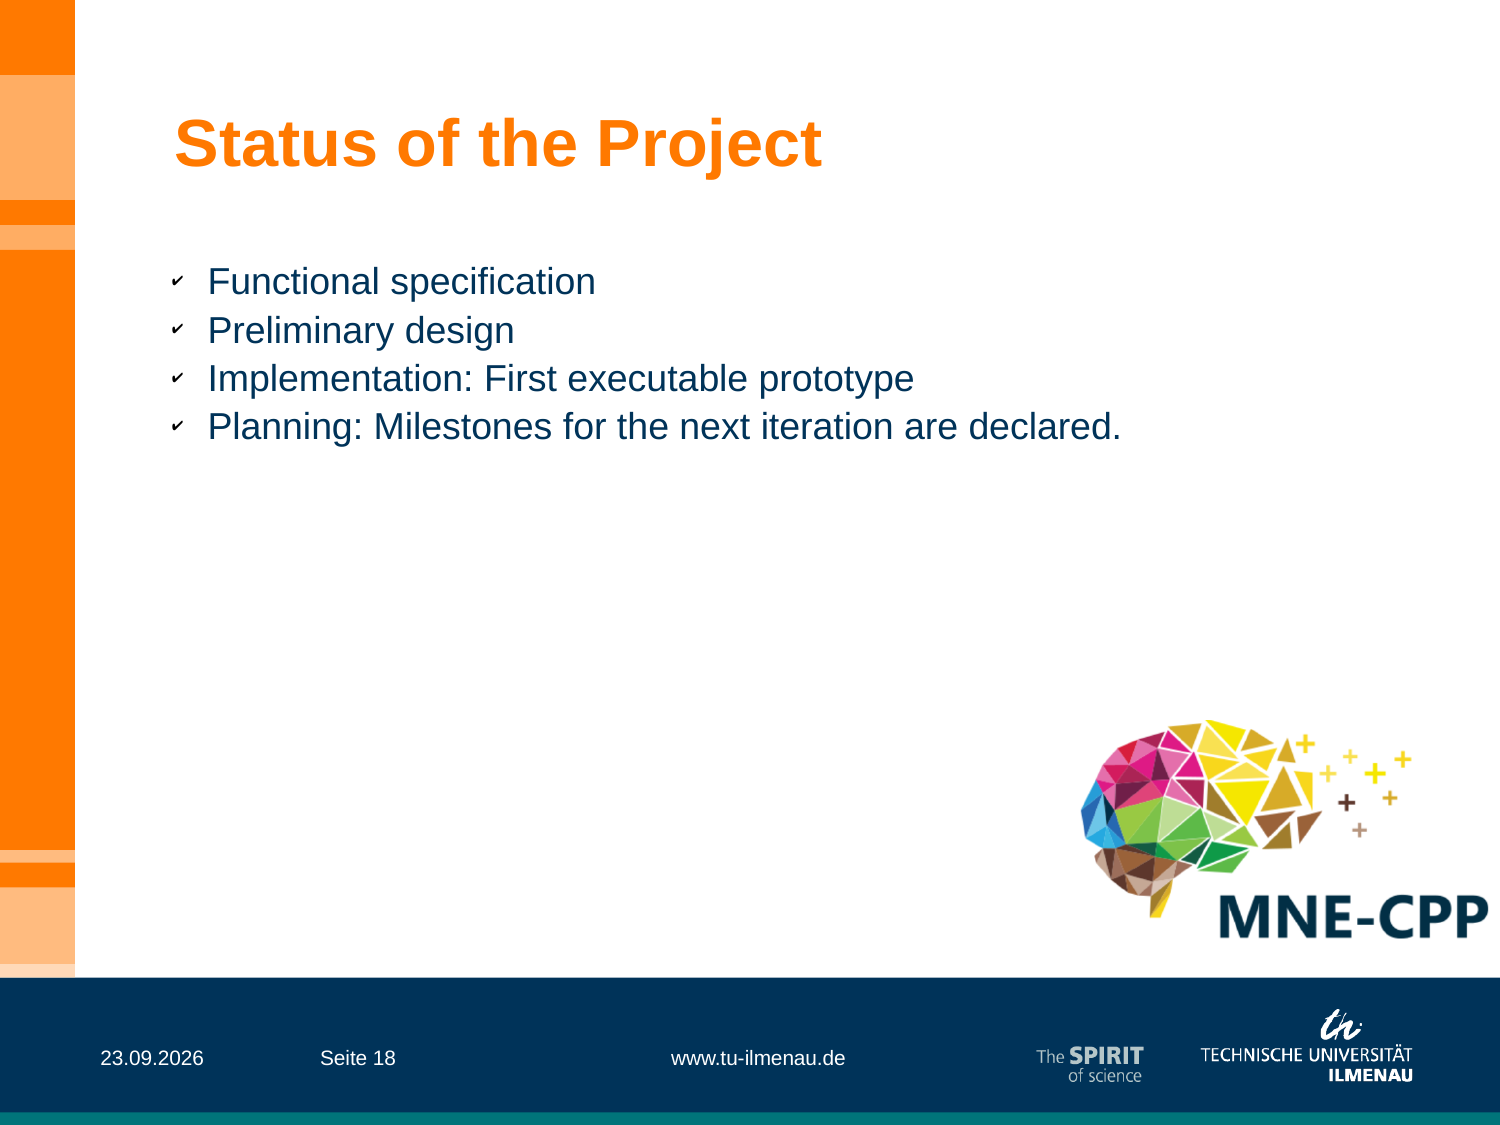

Status of the Project
Functional specification
Preliminary design
Implementation: First executable prototype
Planning: Milestones for the next iteration are declared.
Seite
www.tu-ilmenau.de